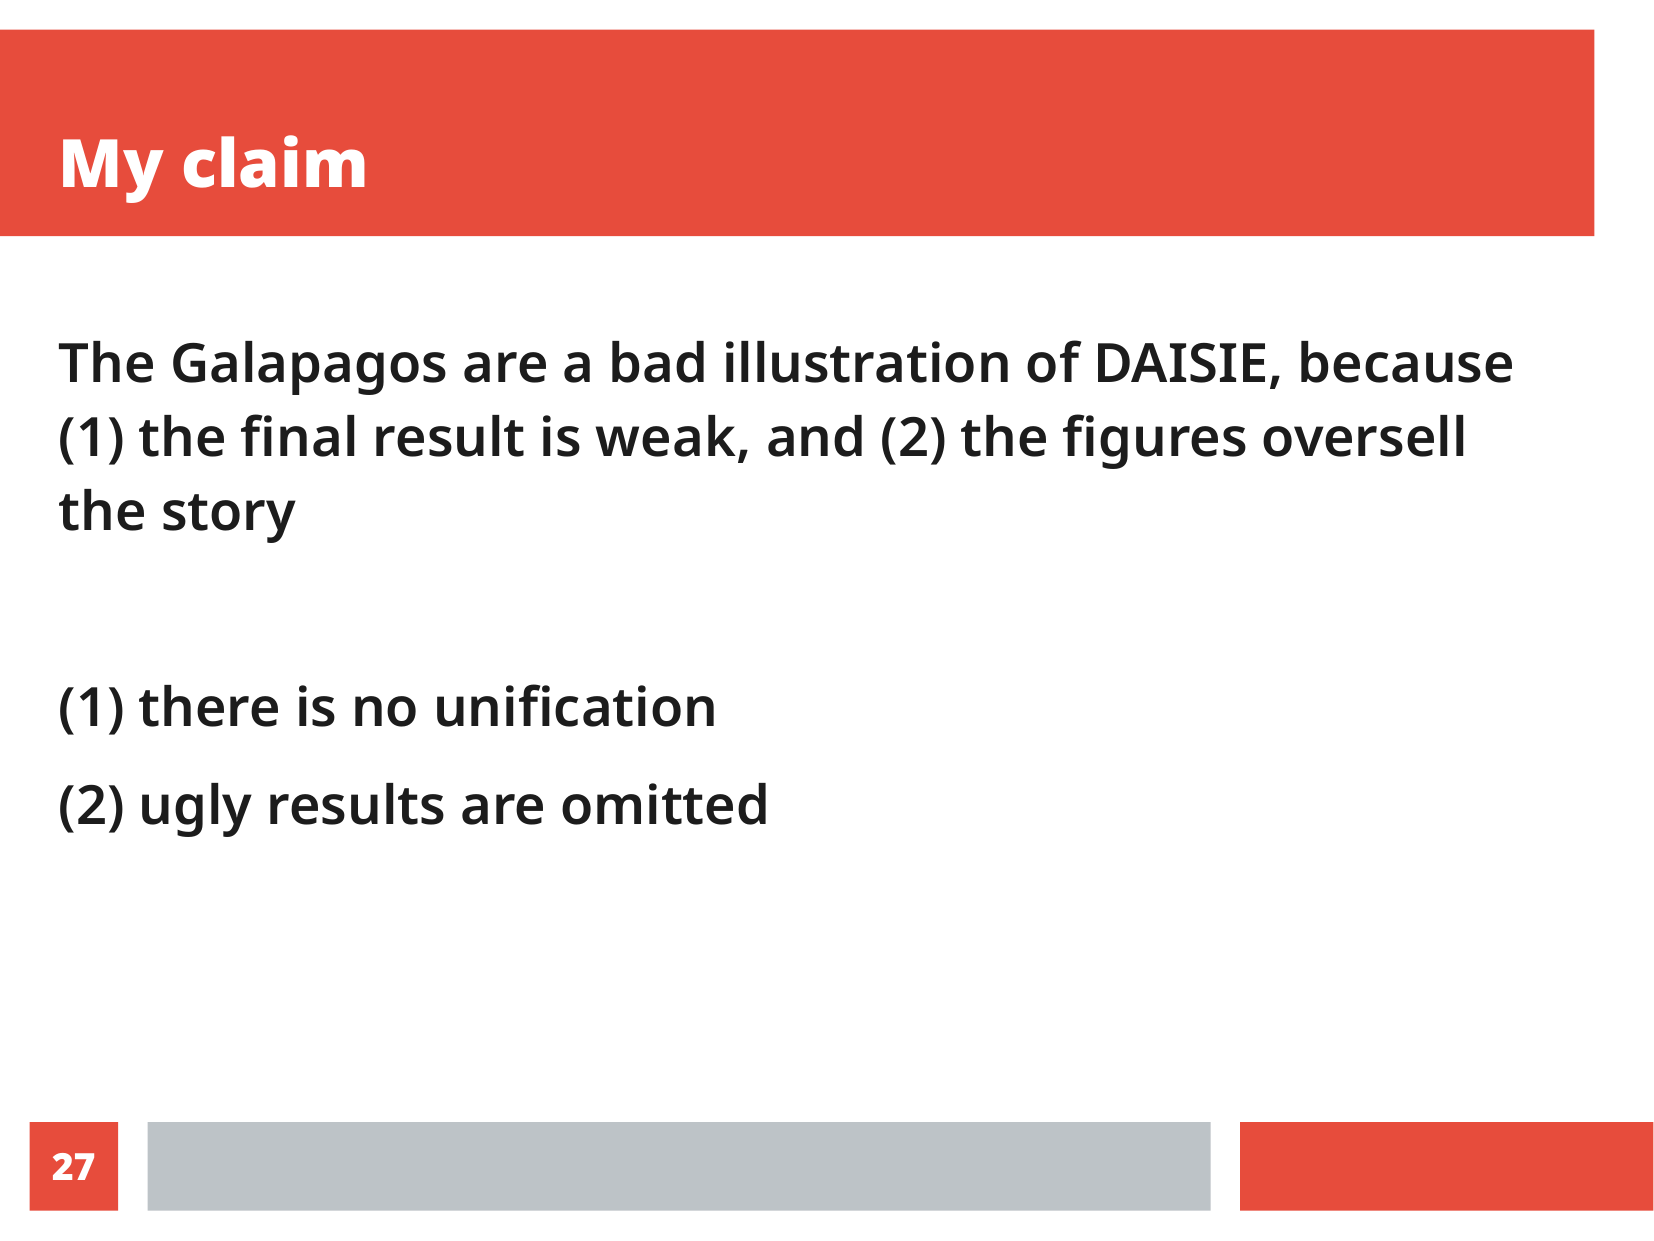

# My claim
The Galapagos are a bad illustration of DAISIE, because (1) the final result is weak, and (2) the figures oversell the story
(1) there is no unification
(2) ugly results are omitted
27